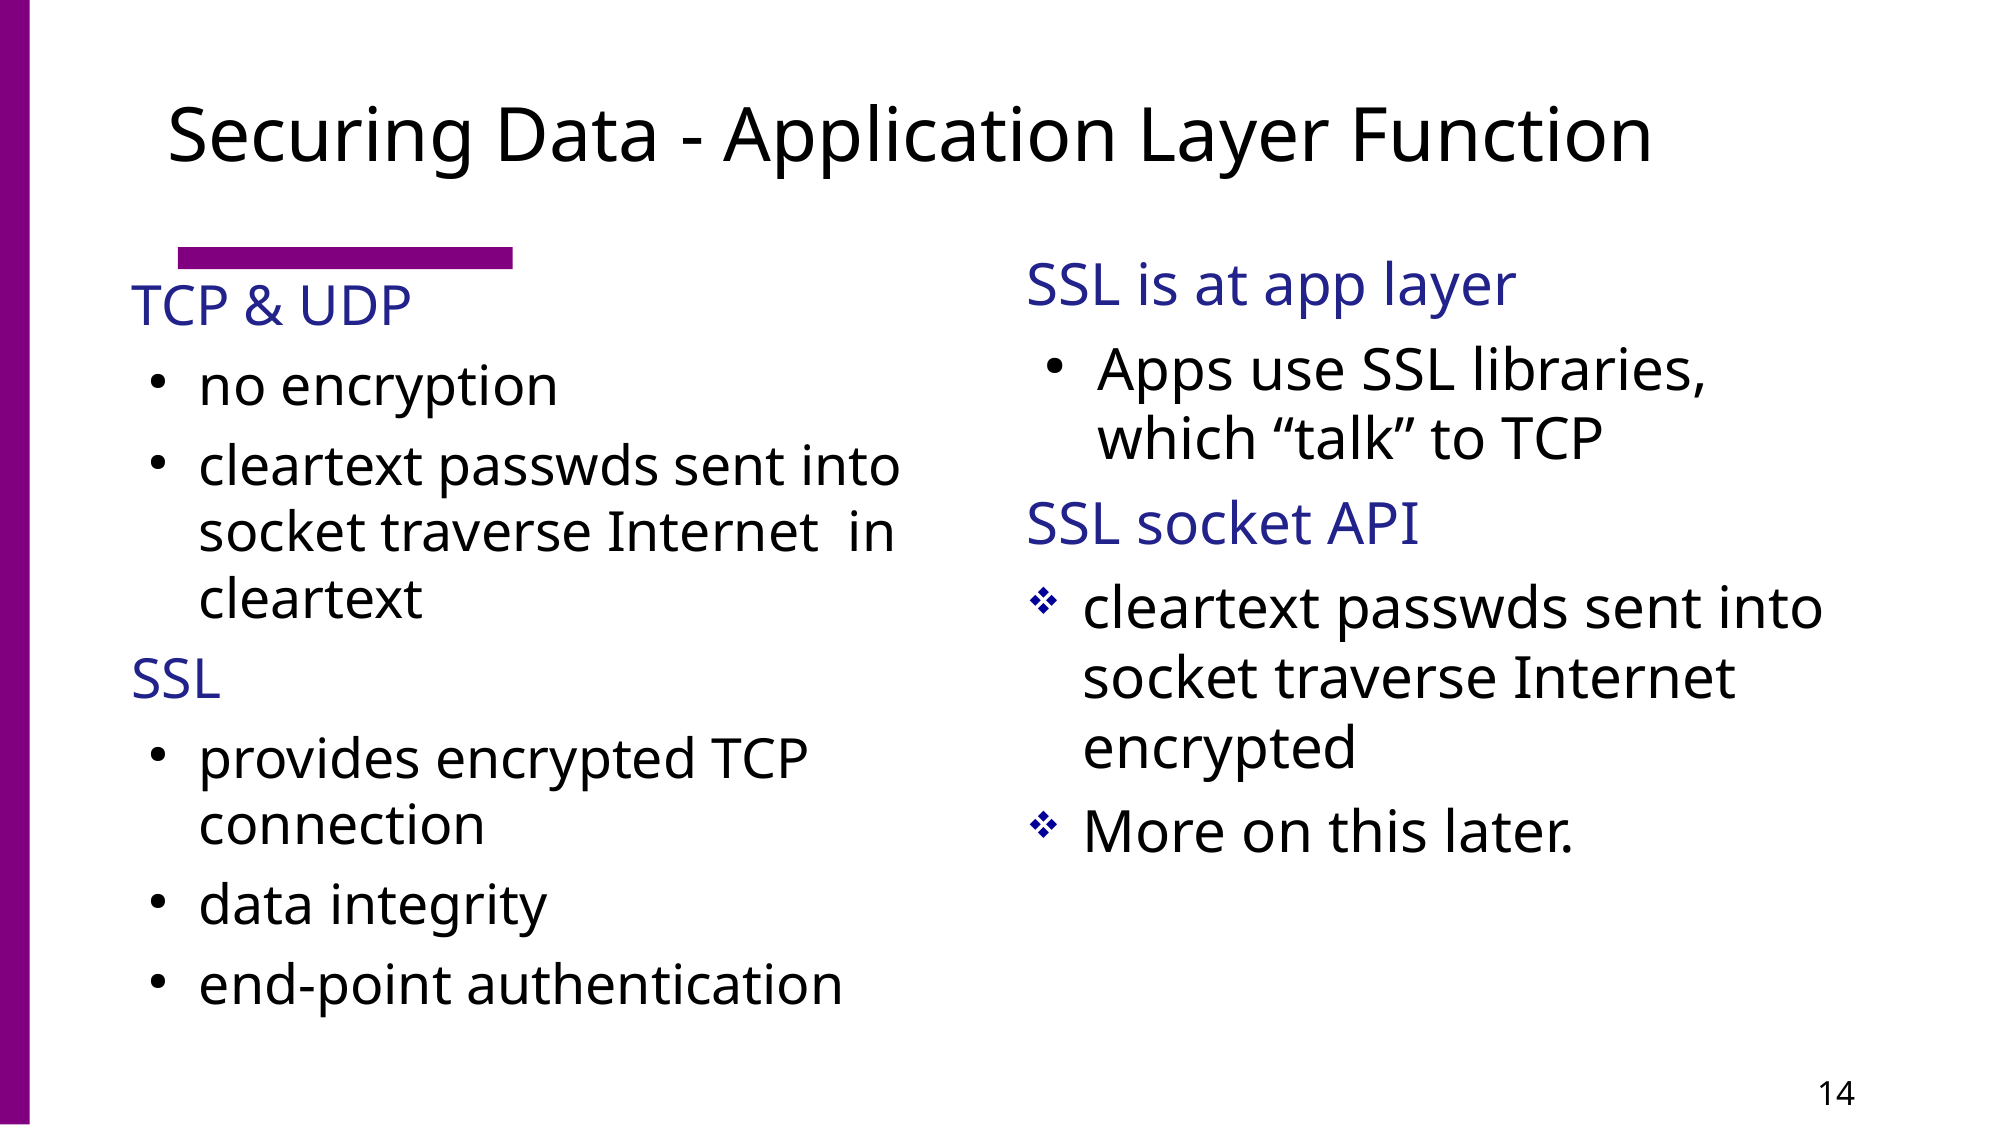

# Securing Data - Application Layer Function
SSL is at app layer
Apps use SSL libraries, which “talk” to TCP
SSL socket API
cleartext passwds sent into socket traverse Internet encrypted
More on this later.
TCP & UDP
no encryption
cleartext passwds sent into socket traverse Internet in cleartext
SSL
provides encrypted TCP connection
data integrity
end-point authentication